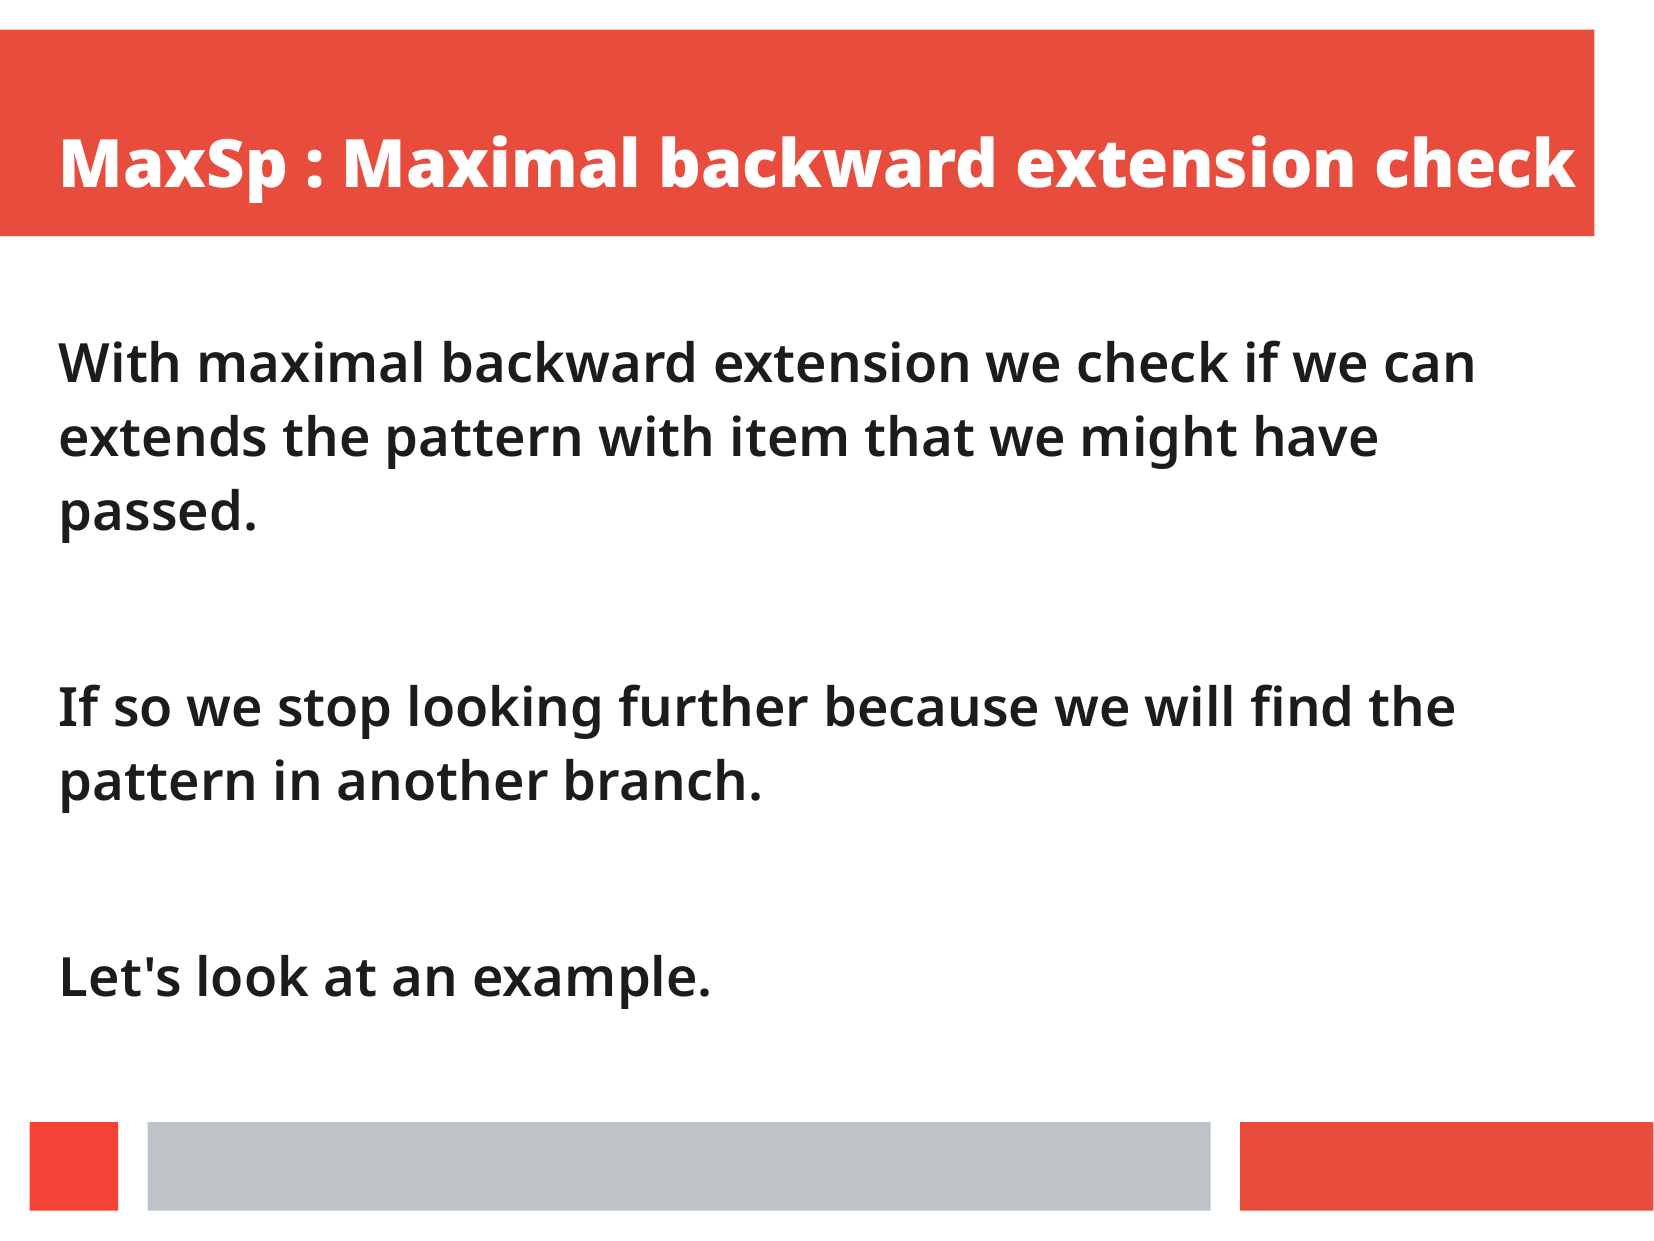

# MaxSp : Maximal backward extension check
With maximal backward extension we check if we can extends the pattern with item that we might have passed.
If so we stop looking further because we will find the pattern in another branch.
Let's look at an example.